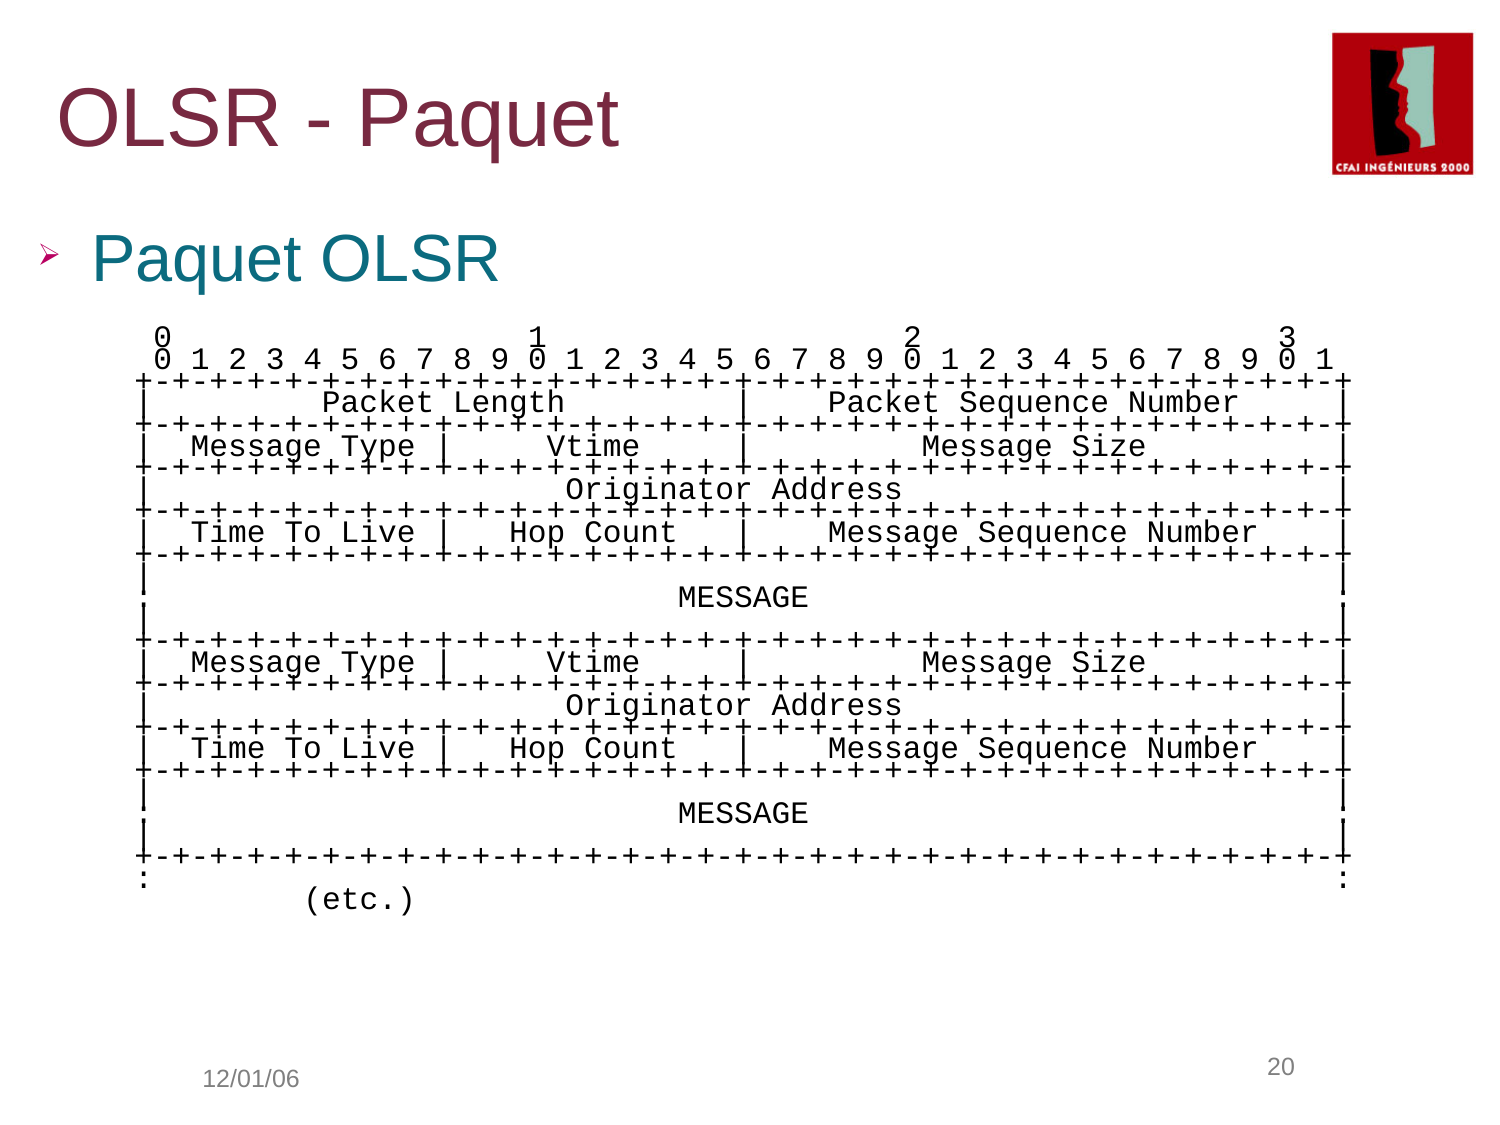

# OLSR - Paquet
Paquet OLSR
 0 1 2 3
 0 1 2 3 4 5 6 7 8 9 0 1 2 3 4 5 6 7 8 9 0 1 2 3 4 5 6 7 8 9 0 1
 +-+-+-+-+-+-+-+-+-+-+-+-+-+-+-+-+-+-+-+-+-+-+-+-+-+-+-+-+-+-+-+-+
 | Packet Length | Packet Sequence Number |
 +-+-+-+-+-+-+-+-+-+-+-+-+-+-+-+-+-+-+-+-+-+-+-+-+-+-+-+-+-+-+-+-+
 | Message Type | Vtime | Message Size |
 +-+-+-+-+-+-+-+-+-+-+-+-+-+-+-+-+-+-+-+-+-+-+-+-+-+-+-+-+-+-+-+-+
 | Originator Address |
 +-+-+-+-+-+-+-+-+-+-+-+-+-+-+-+-+-+-+-+-+-+-+-+-+-+-+-+-+-+-+-+-+
 | Time To Live | Hop Count | Message Sequence Number |
 +-+-+-+-+-+-+-+-+-+-+-+-+-+-+-+-+-+-+-+-+-+-+-+-+-+-+-+-+-+-+-+-+
 | |
 : MESSAGE :
 | |
 +-+-+-+-+-+-+-+-+-+-+-+-+-+-+-+-+-+-+-+-+-+-+-+-+-+-+-+-+-+-+-+-+
 | Message Type | Vtime | Message Size |
 +-+-+-+-+-+-+-+-+-+-+-+-+-+-+-+-+-+-+-+-+-+-+-+-+-+-+-+-+-+-+-+-+
 | Originator Address |
 +-+-+-+-+-+-+-+-+-+-+-+-+-+-+-+-+-+-+-+-+-+-+-+-+-+-+-+-+-+-+-+-+
 | Time To Live | Hop Count | Message Sequence Number |
 +-+-+-+-+-+-+-+-+-+-+-+-+-+-+-+-+-+-+-+-+-+-+-+-+-+-+-+-+-+-+-+-+
 | |
 : MESSAGE :
 | |
 +-+-+-+-+-+-+-+-+-+-+-+-+-+-+-+-+-+-+-+-+-+-+-+-+-+-+-+-+-+-+-+-+
 : :
 (etc.)
20